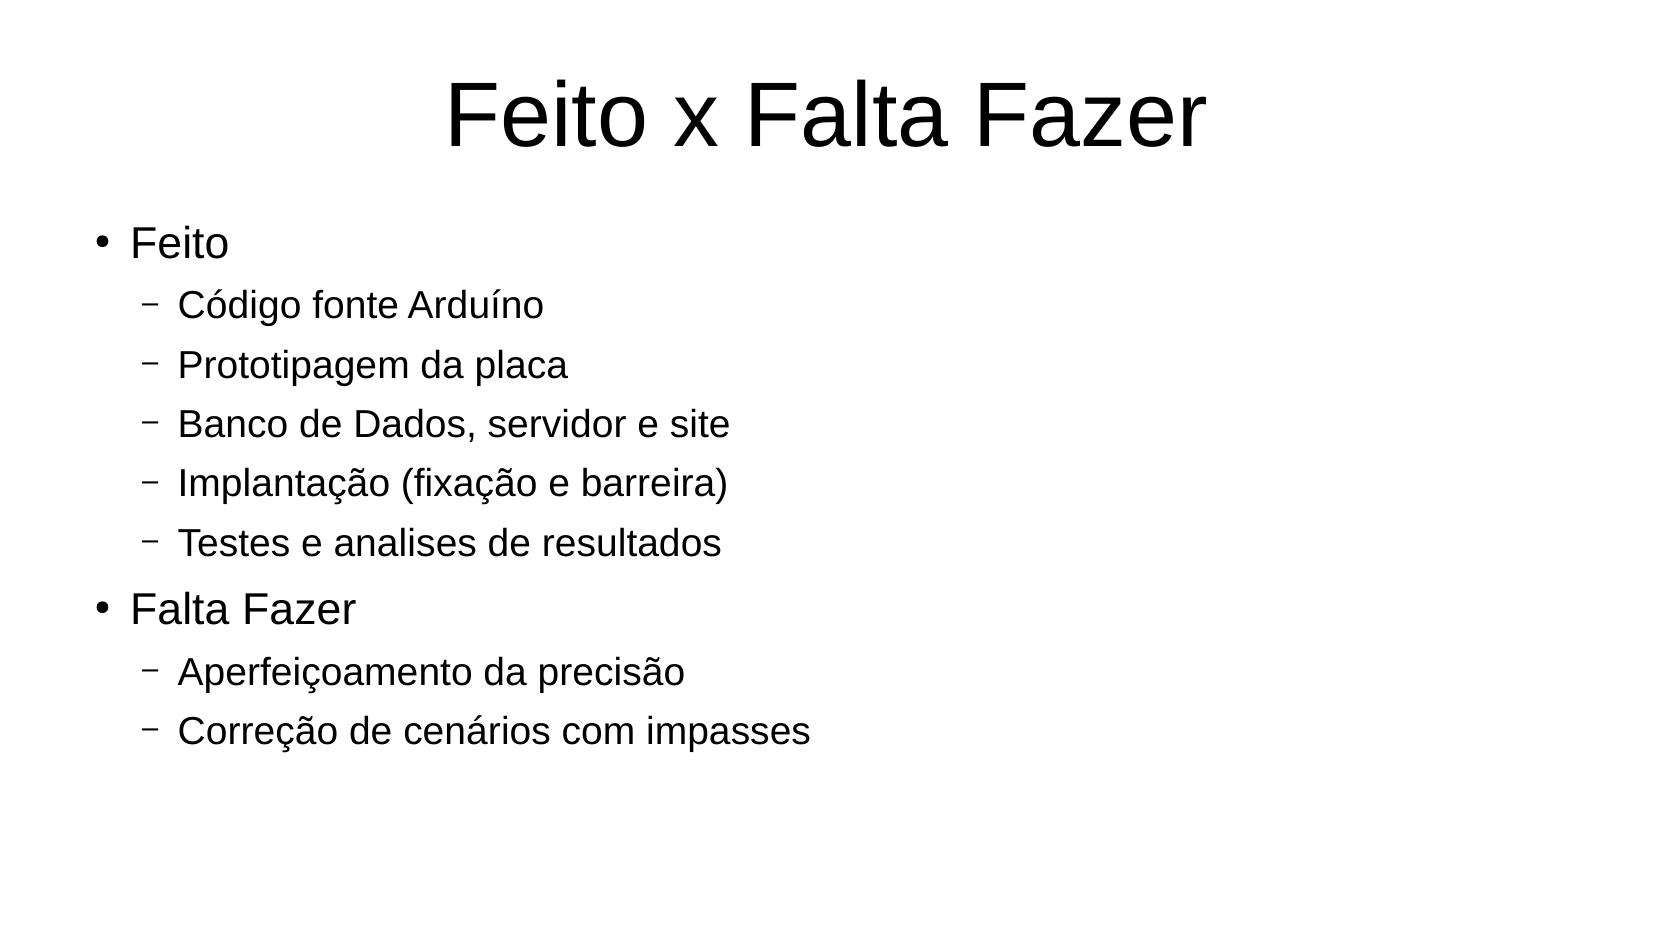

# Feito x Falta Fazer
Feito
Código fonte Arduíno
Prototipagem da placa
Banco de Dados, servidor e site
Implantação (fixação e barreira)
Testes e analises de resultados
Falta Fazer
Aperfeiçoamento da precisão
Correção de cenários com impasses